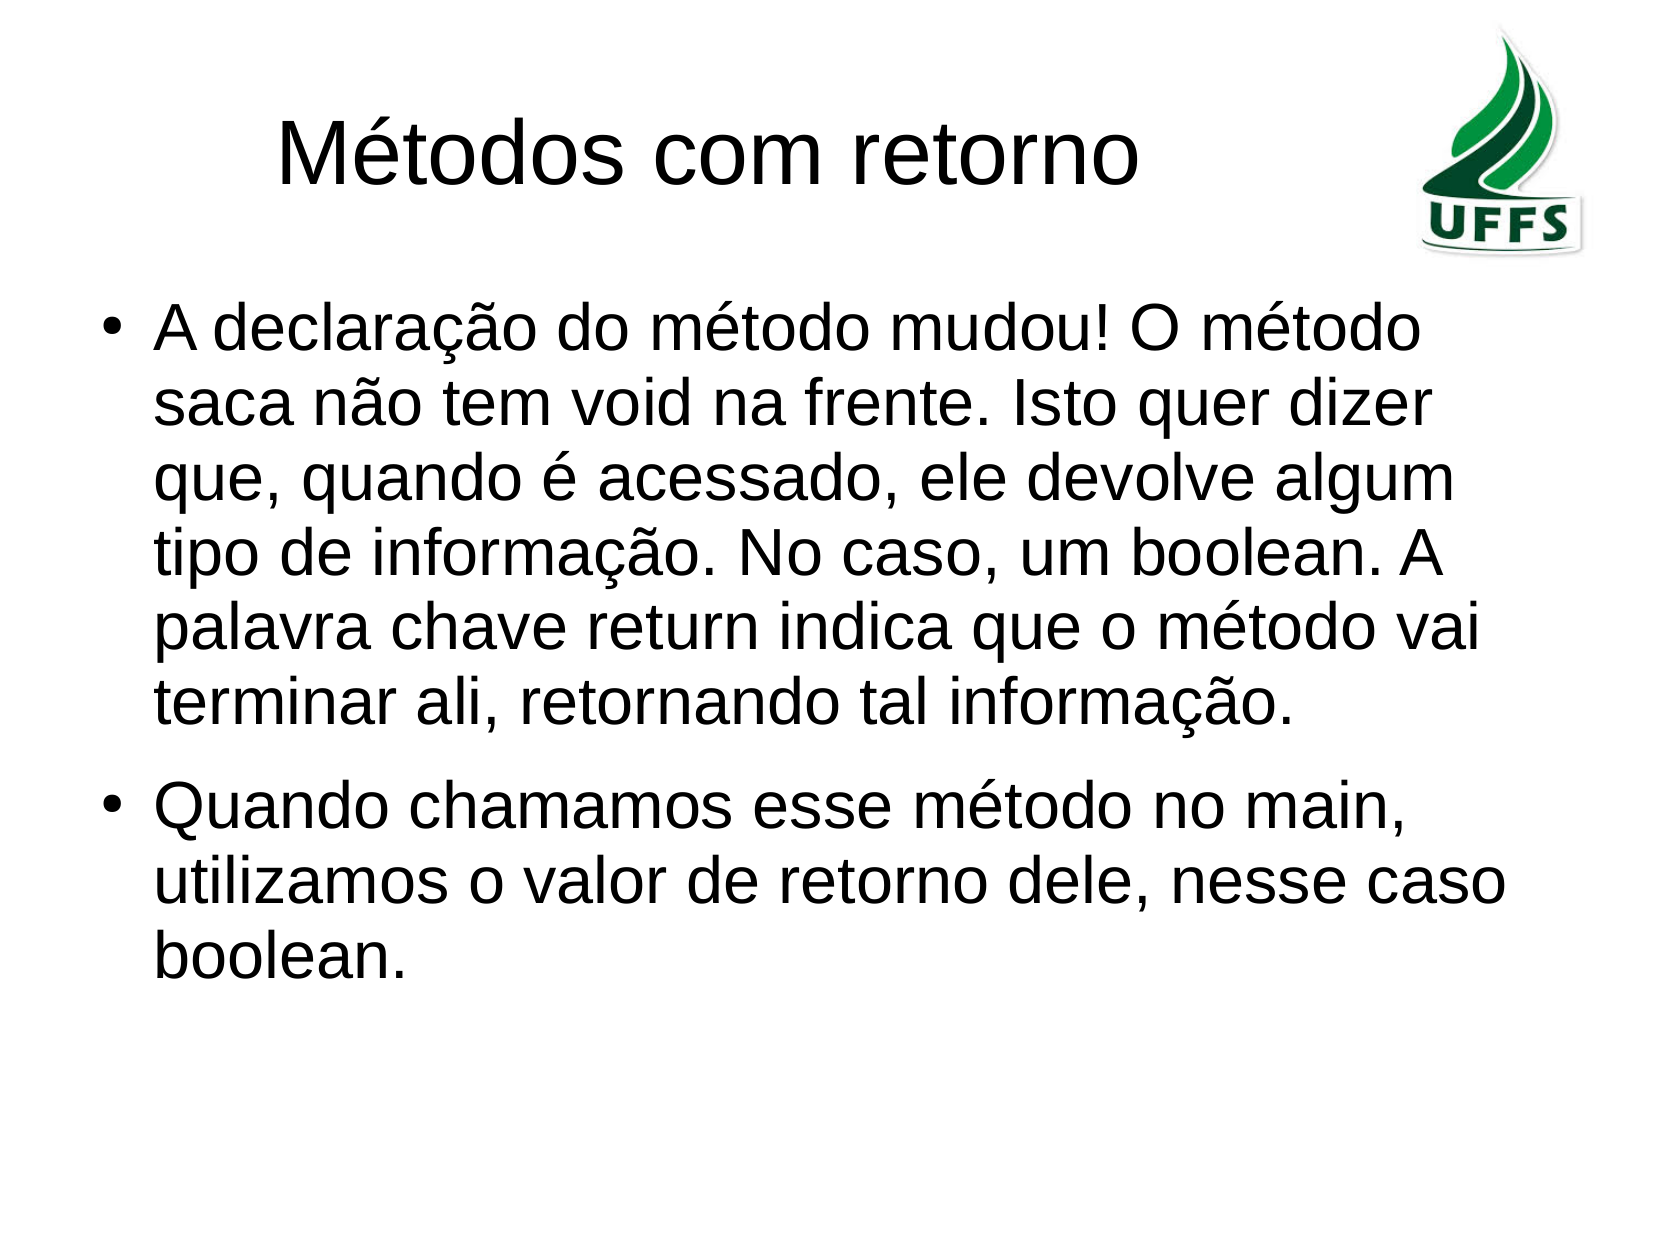

# Métodos com retorno
A declaração do método mudou! O método saca não tem void na frente. Isto quer dizer que, quando é acessado, ele devolve algum tipo de informação. No caso, um boolean. A palavra chave return indica que o método vai terminar ali, retornando tal informação.
Quando chamamos esse método no main, utilizamos o valor de retorno dele, nesse caso boolean.